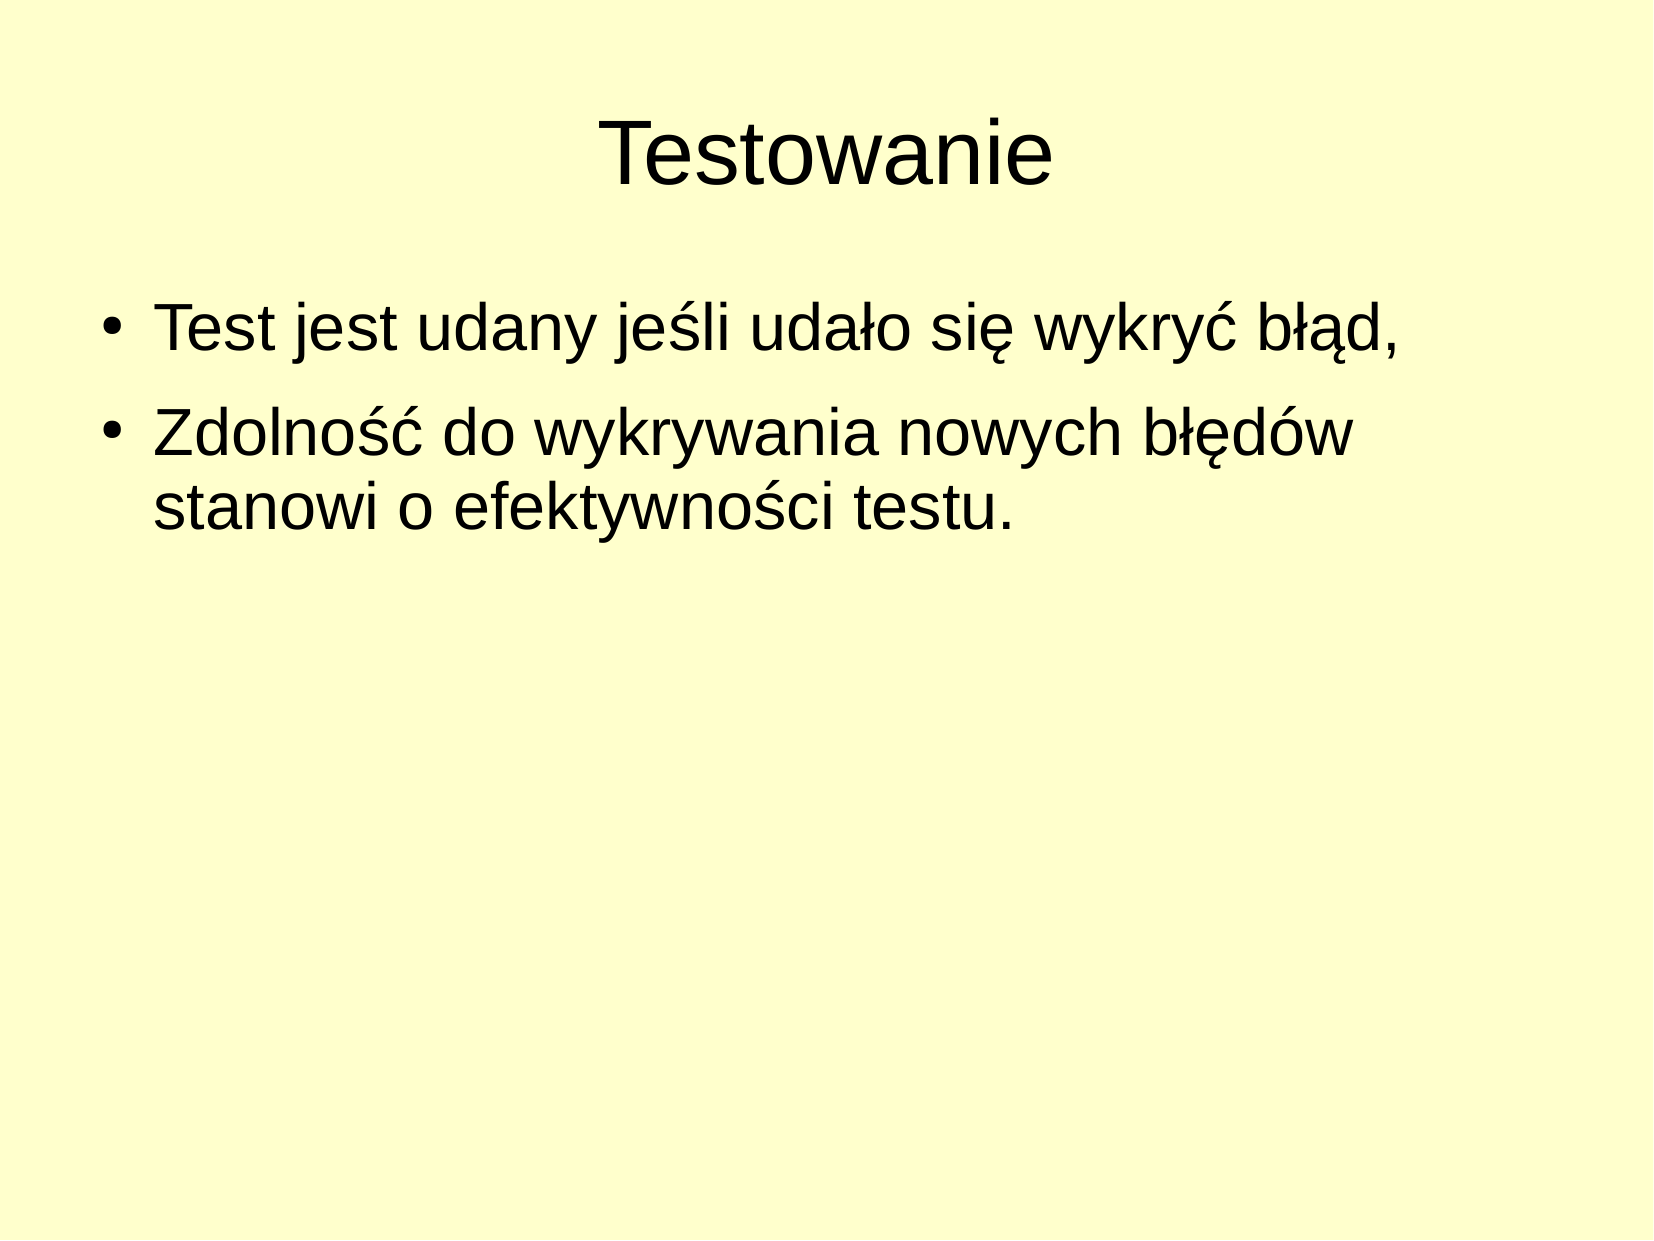

# Testowanie
Test jest udany jeśli udało się wykryć błąd,
Zdolność do wykrywania nowych błędów stanowi o efektywności testu.